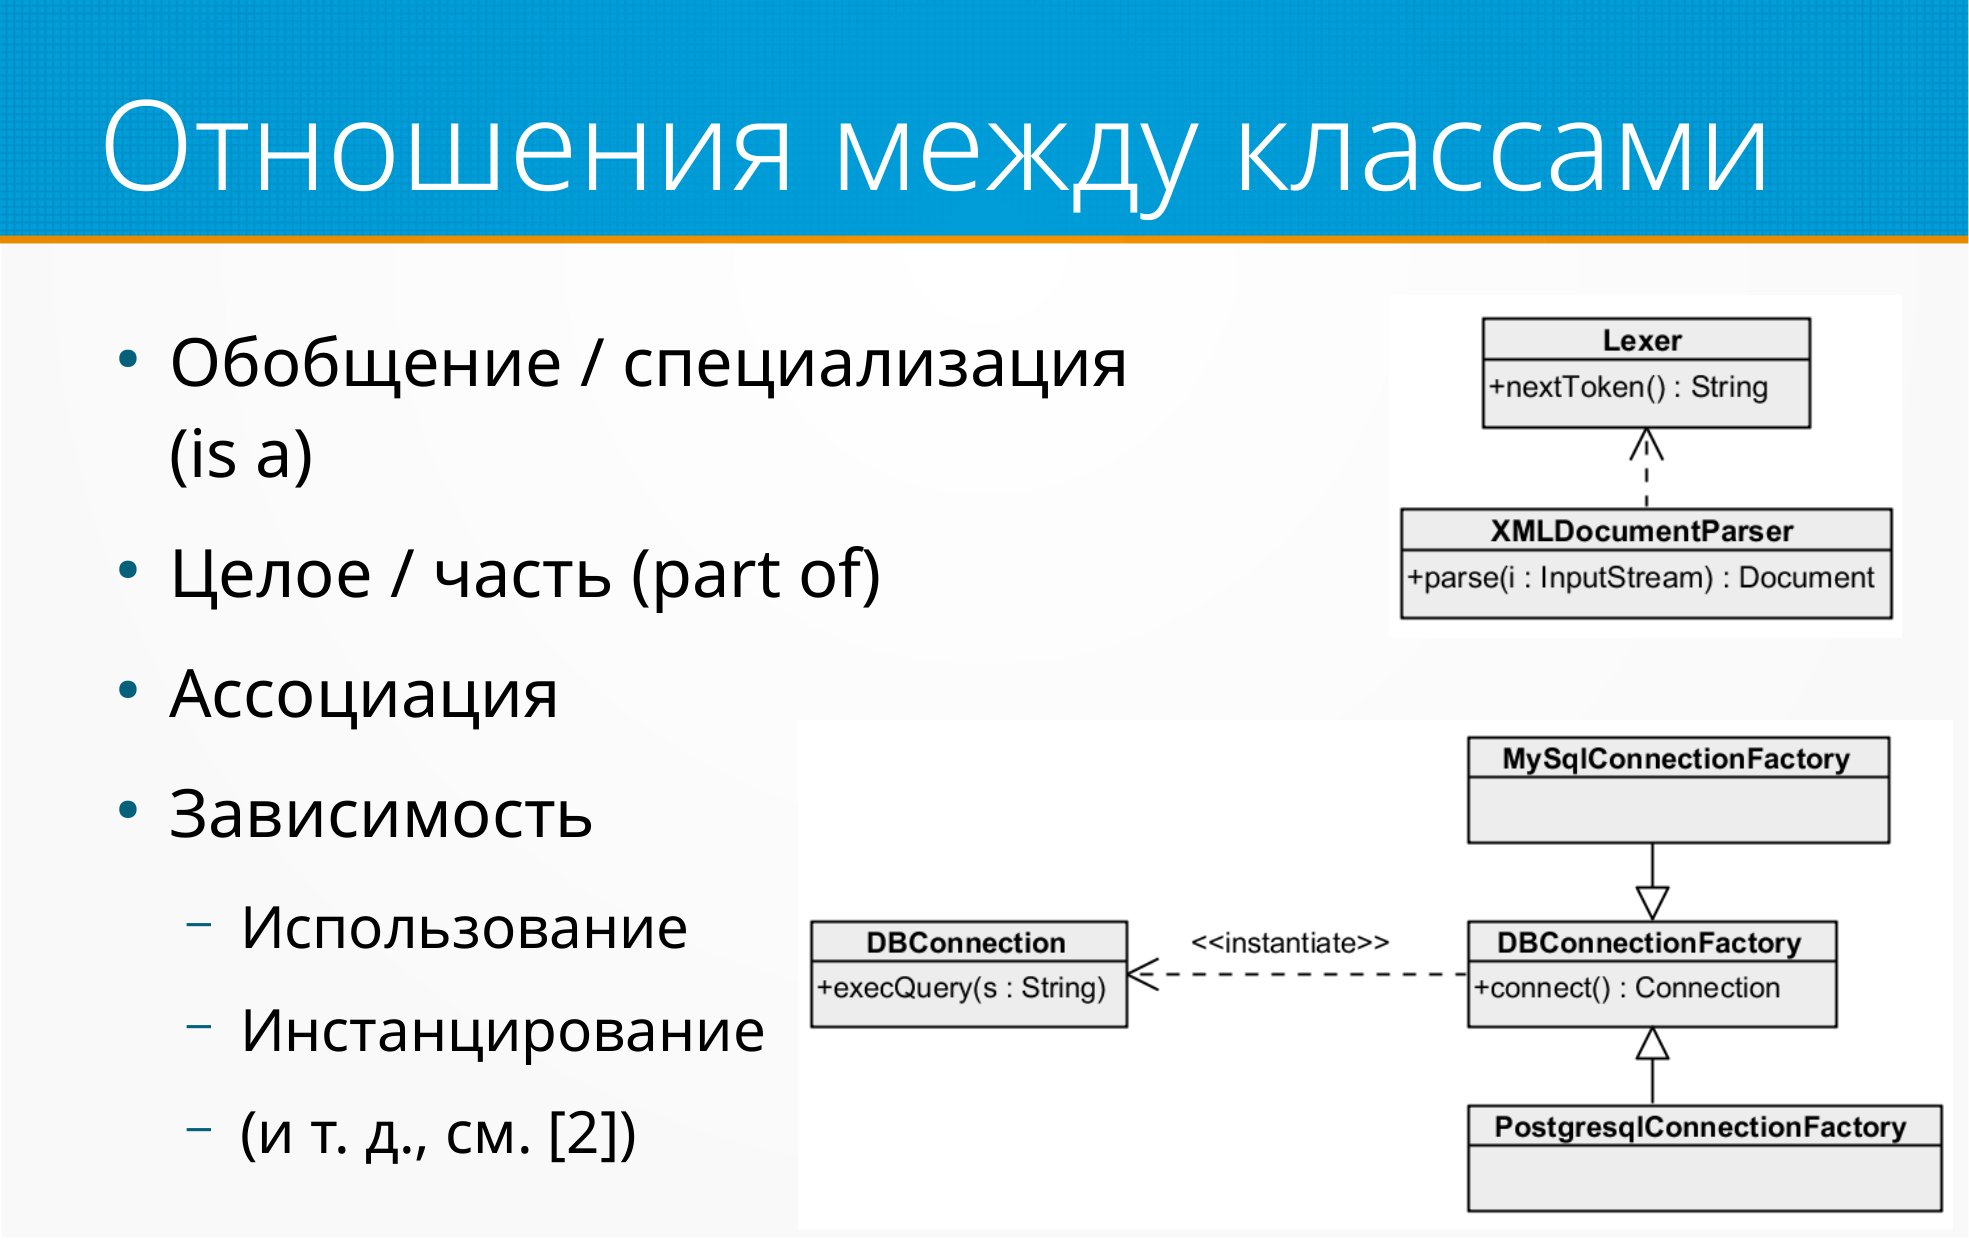

# Отношения между классами
Обобщение / специализация (is a)
Целое / часть (part of)
Ассоциация
Зависимость
Использование
Инстанцирование
(и т. д., см. [2])